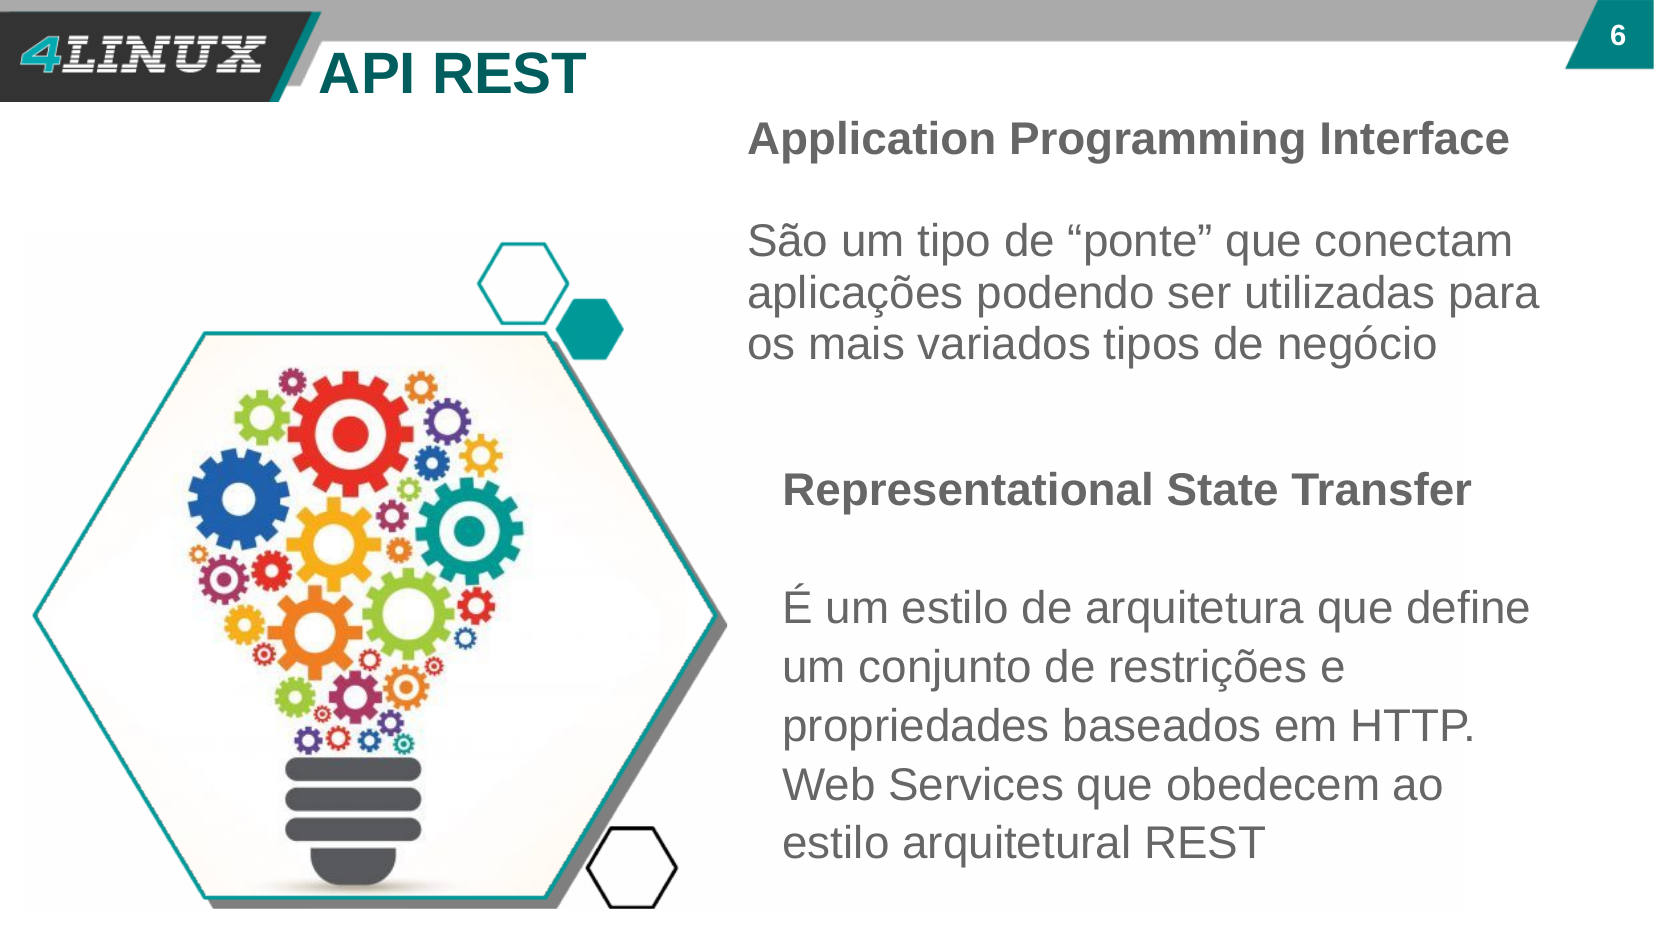

# API REST
Application Programming Interface
São um tipo de “ponte” que conectam aplicações podendo ser utilizadas para os mais variados tipos de negócio
Representational State Transfer
É um estilo de arquitetura que define um conjunto de restrições e propriedades baseados em HTTP. Web Services que obedecem ao estilo arquitetural REST